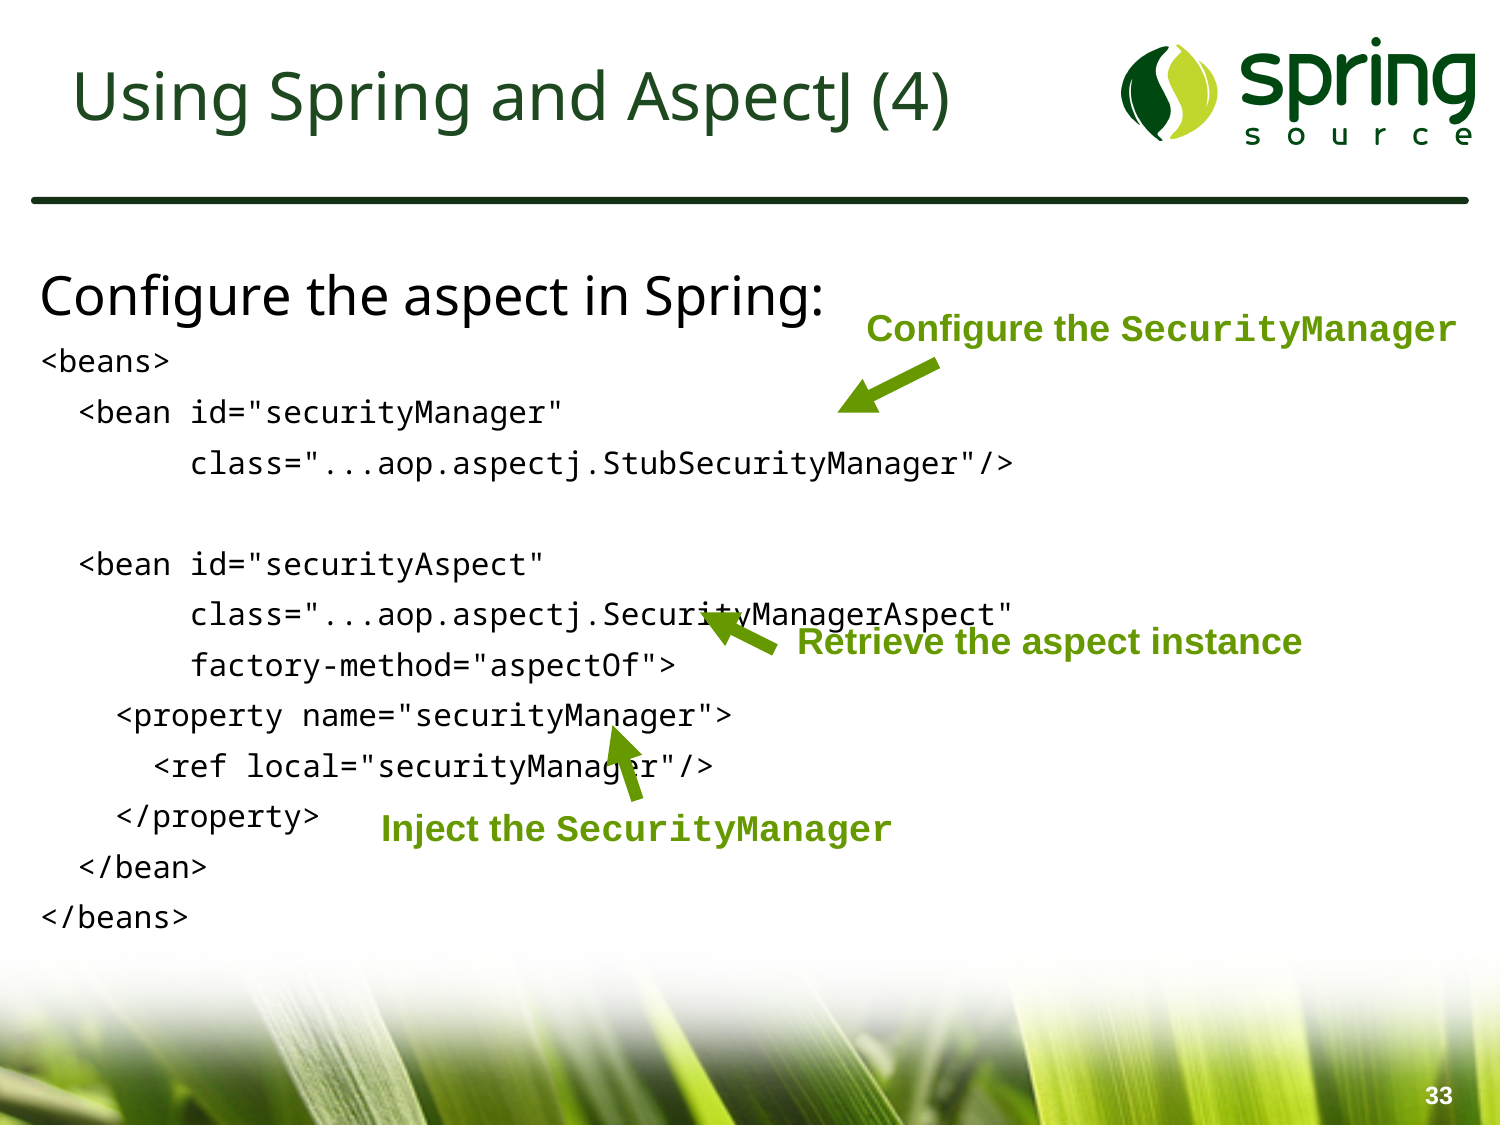

# Using Spring and AspectJ (4)
Configure the aspect in Spring:
<beans>
 <bean id="securityManager"
 class="...aop.aspectj.StubSecurityManager"/>
 <bean id="securityAspect"
 class="...aop.aspectj.SecurityManagerAspect"
 factory-method="aspectOf">
 <property name="securityManager">
 <ref local="securityManager"/>
 </property>
 </bean>
</beans>
Configure the SecurityManager
Retrieve the aspect instance
Inject the SecurityManager